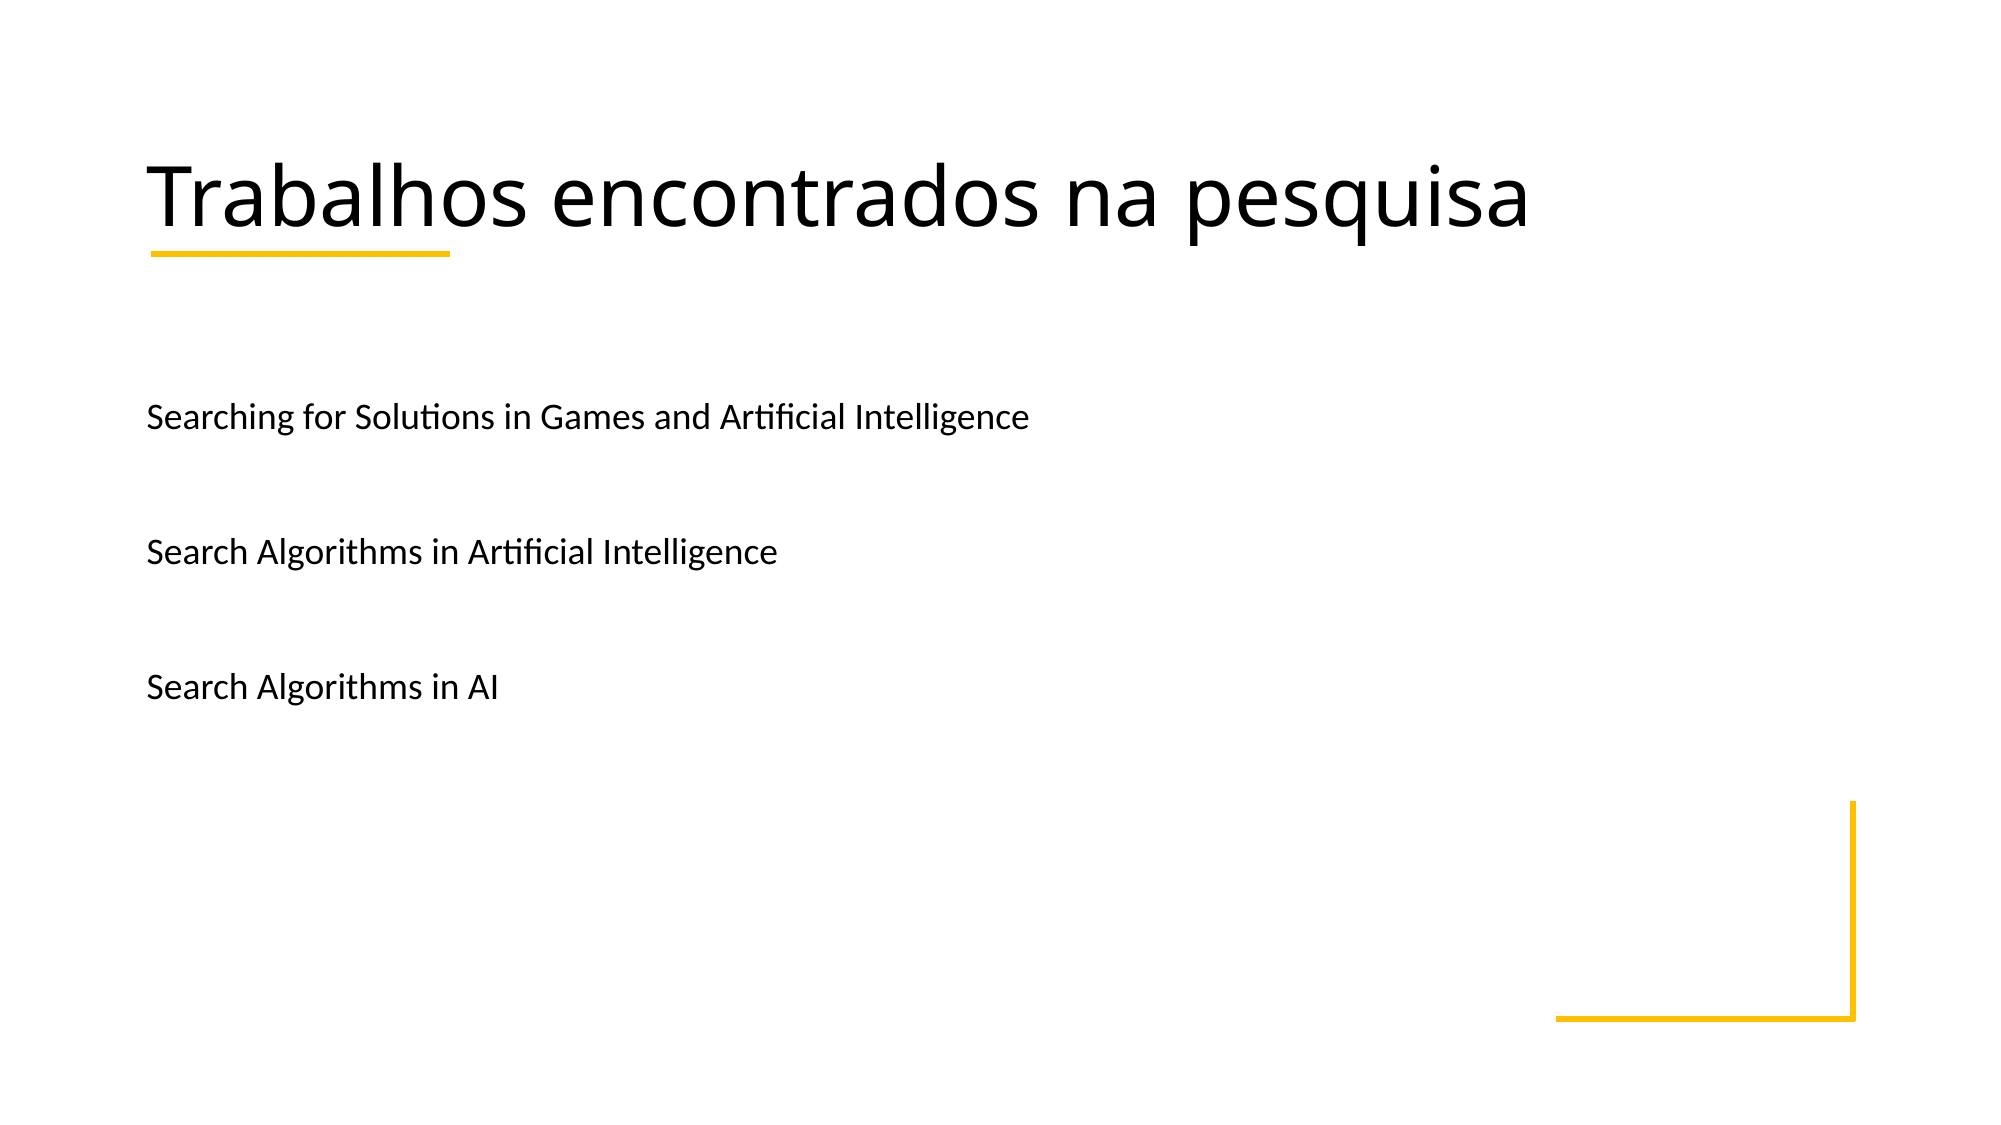

# Trabalhos encontrados na pesquisa
Searching for Solutions in Games and Artificial Intelligence
Search Algorithms in Artificial Intelligence
Search Algorithms in AI